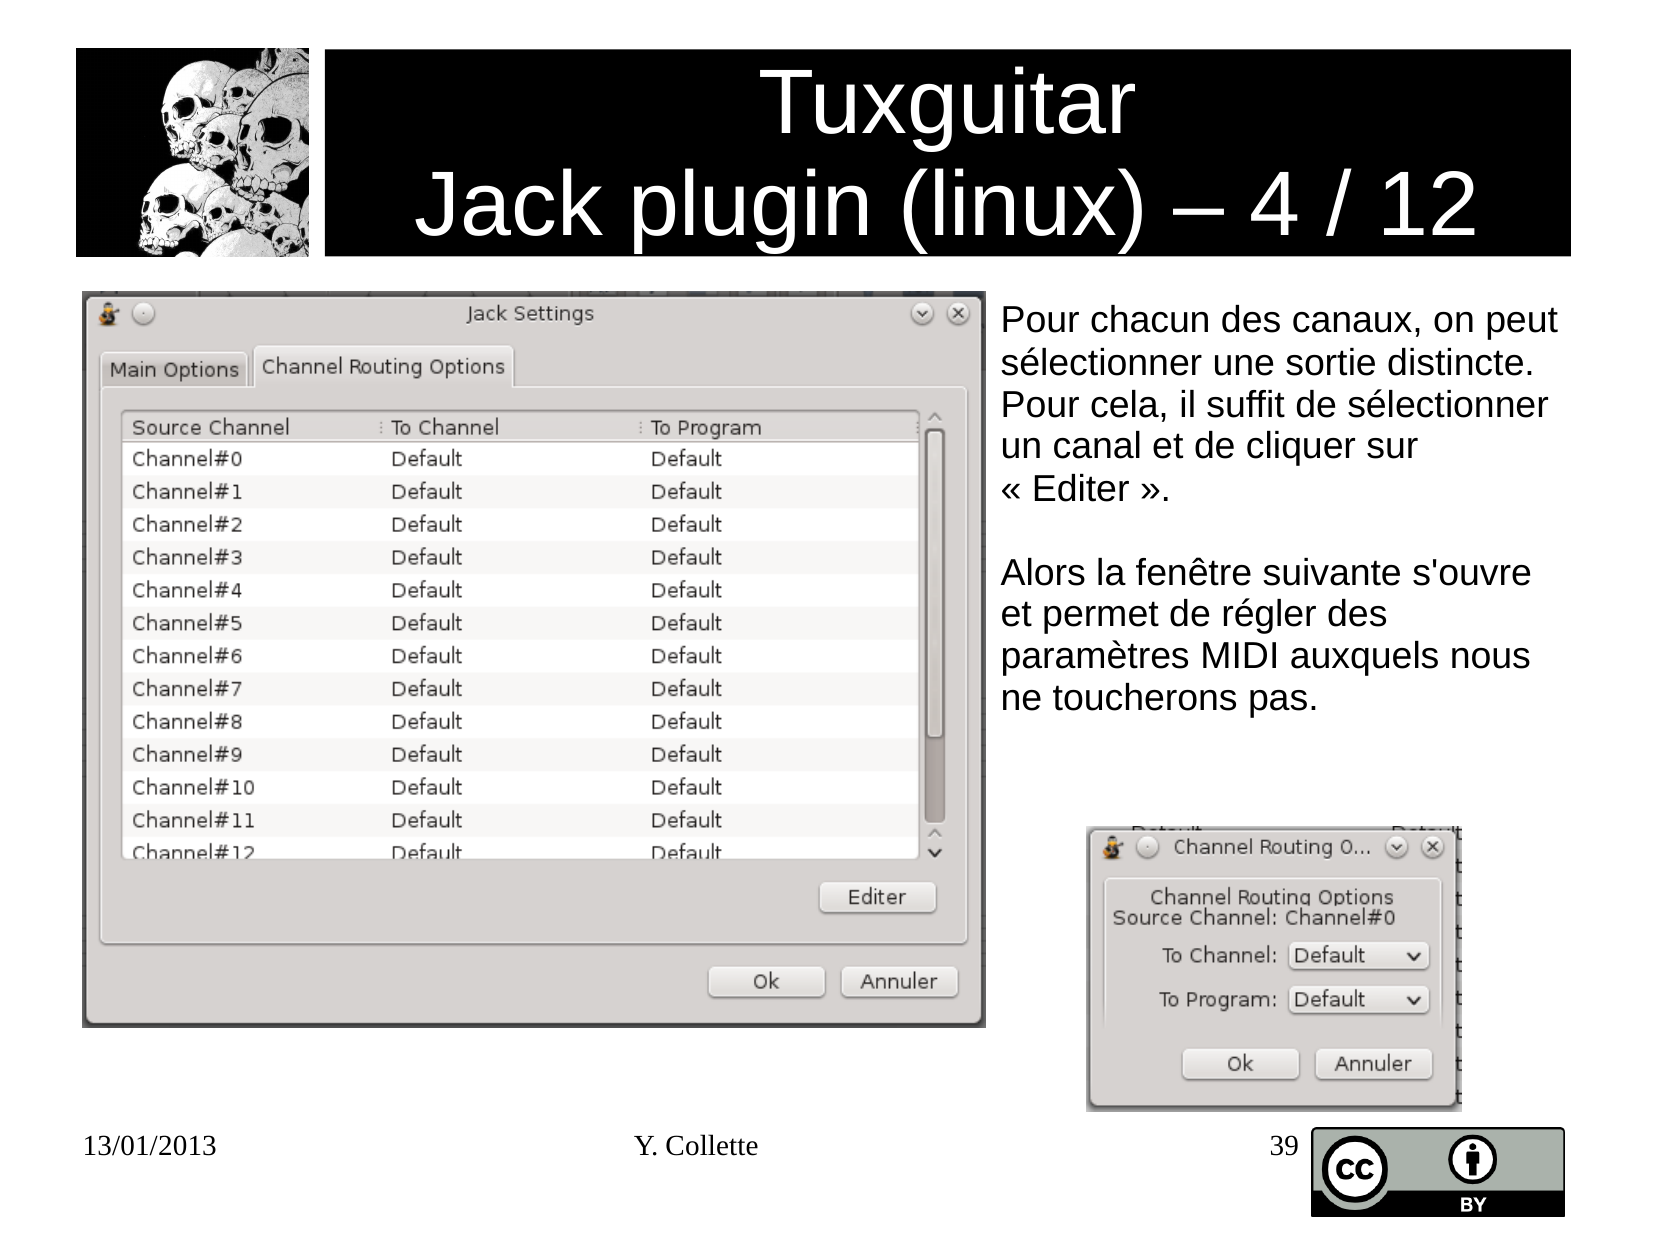

# Tuxguitar Jack plugin (linux) – 4 / 12
Pour chacun des canaux, on peut sélectionner une sortie distincte.
Pour cela, il suffit de sélectionner un canal et de cliquer sur « Editer ».
Alors la fenêtre suivante s'ouvre et permet de régler des paramètres MIDI auxquels nous ne toucherons pas.
Y. Collette
39